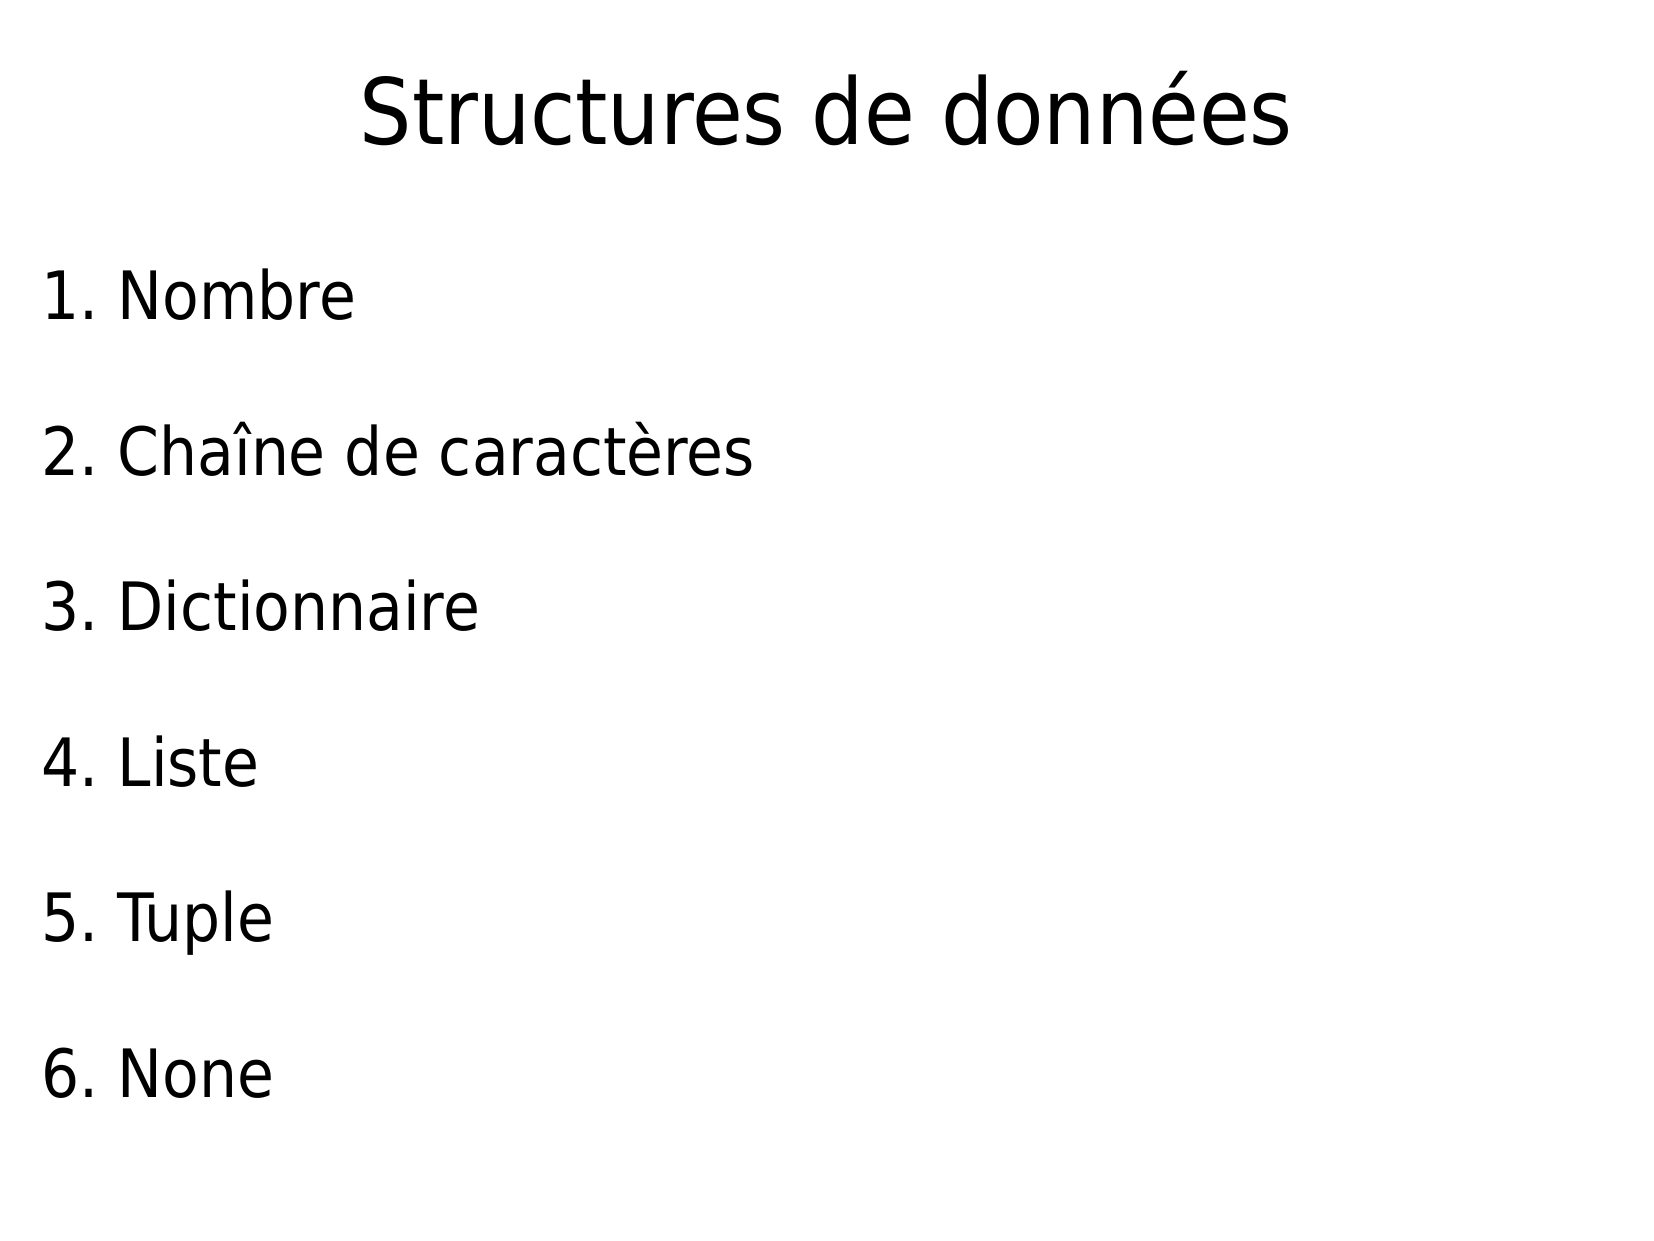

# Structures de données
1. Nombre
2. Chaîne de caractères
3. Dictionnaire
4. Liste
5. Tuple
6. None